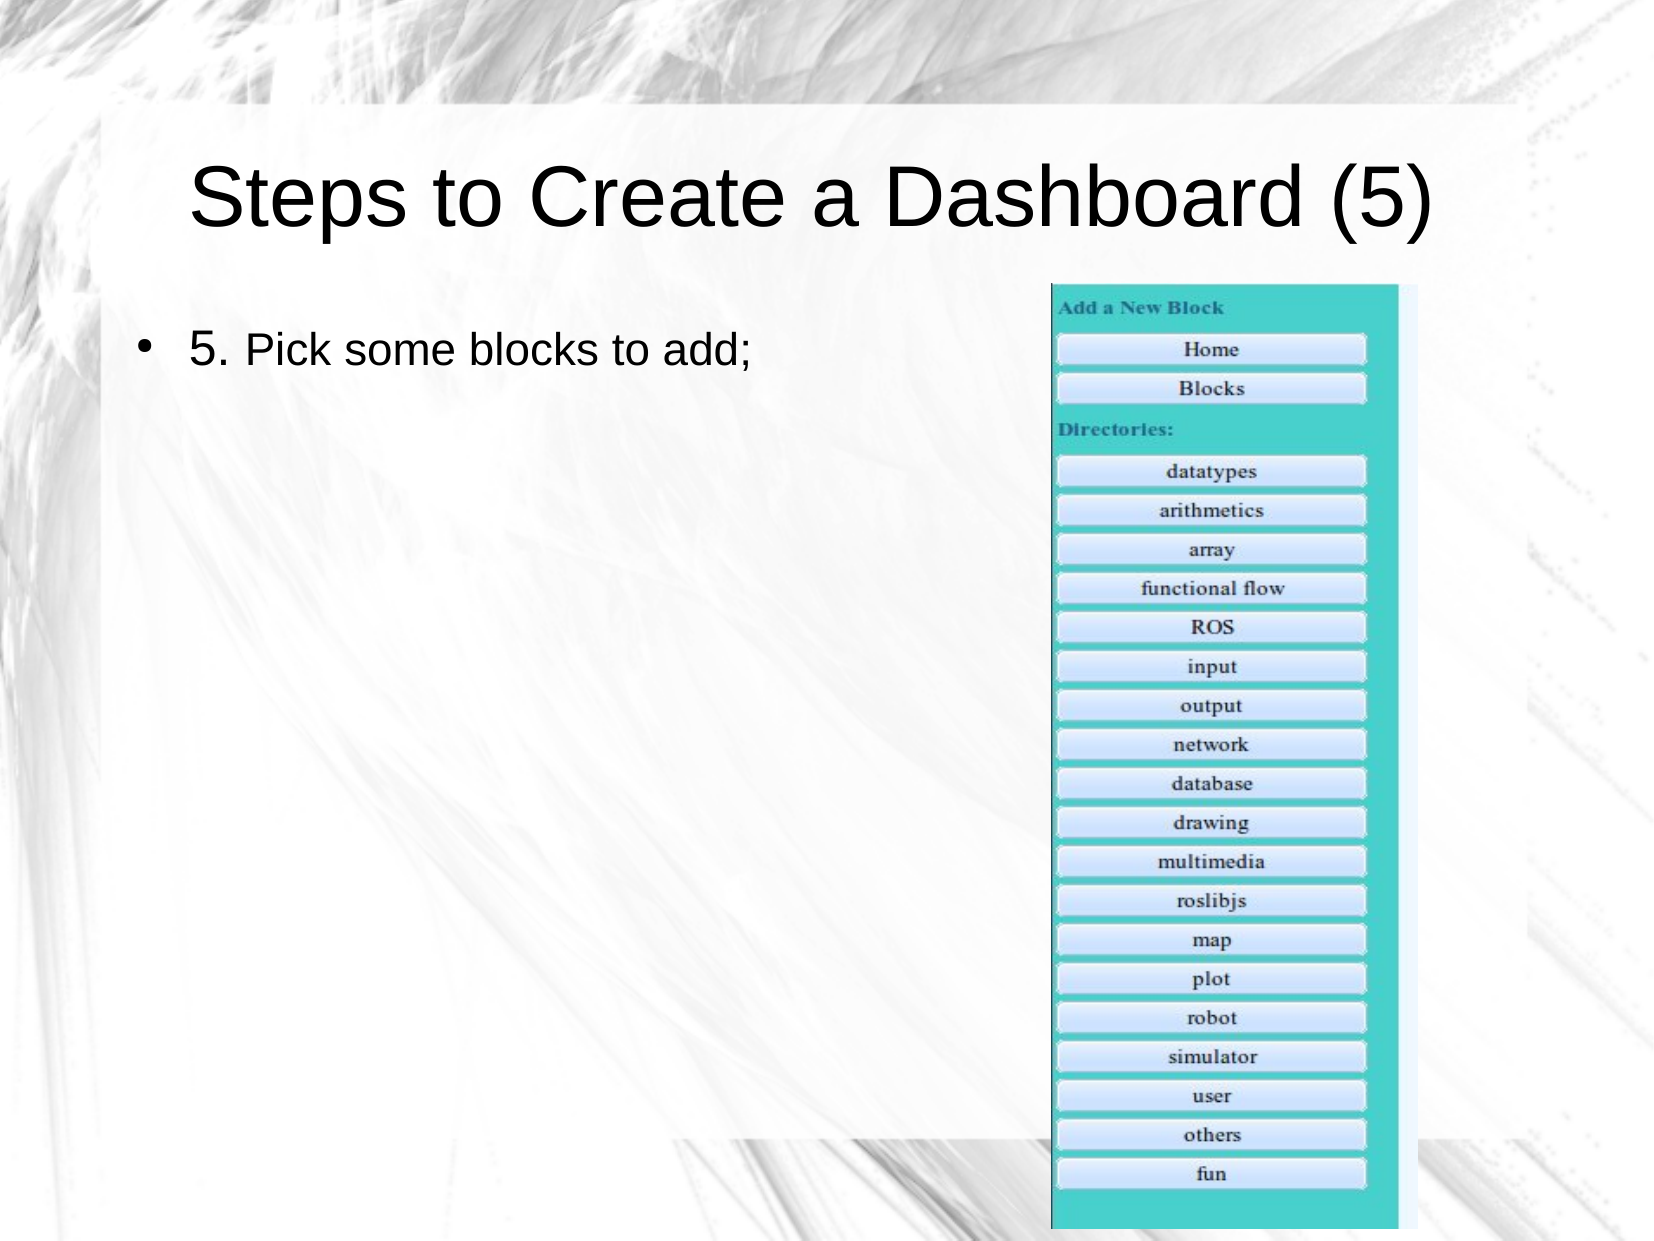

# Steps to Create a Dashboard (5)
5. Pick some blocks to add;